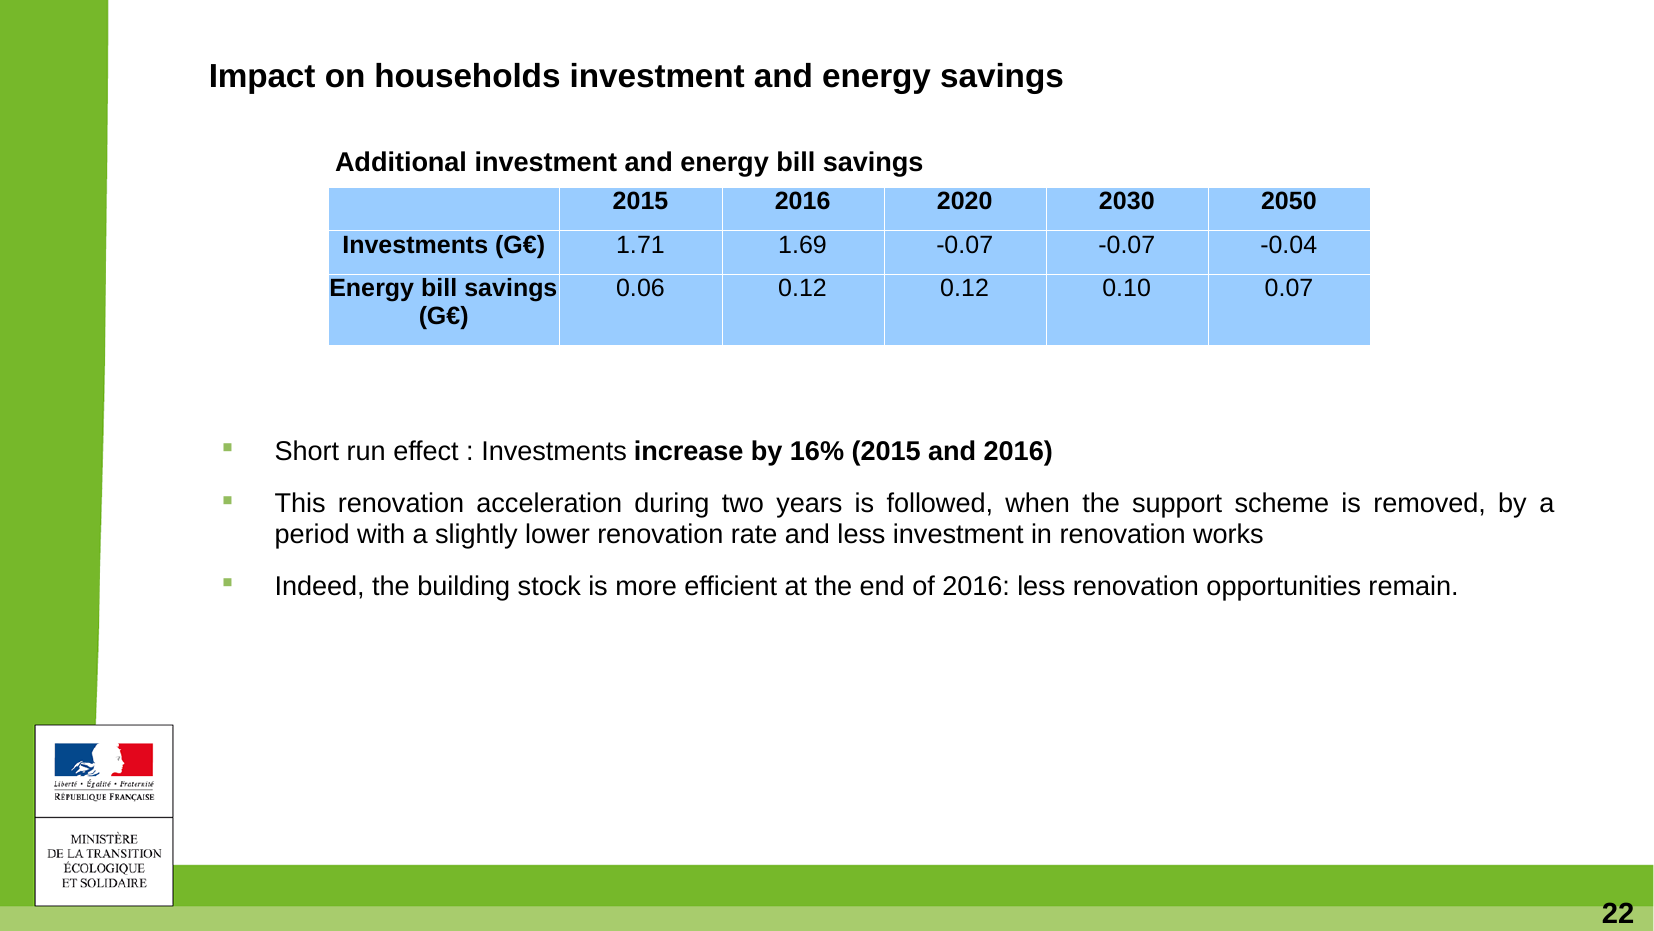

# Impact on households investment and energy savings
Additional investment and energy bill savings
| | 2015 | 2016 | 2020 | 2030 | 2050 |
| --- | --- | --- | --- | --- | --- |
| Investments (G€) | 1.71 | 1.69 | -0.07 | -0.07 | -0.04 |
| Energy bill savings (G€) | 0.06 | 0.12 | 0.12 | 0.10 | 0.07 |
Short run effect : Investments increase by 16% (2015 and 2016)
This renovation acceleration during two years is followed, when the support scheme is removed, by a period with a slightly lower renovation rate and less investment in renovation works
Indeed, the building stock is more efficient at the end of 2016: less renovation opportunities remain.